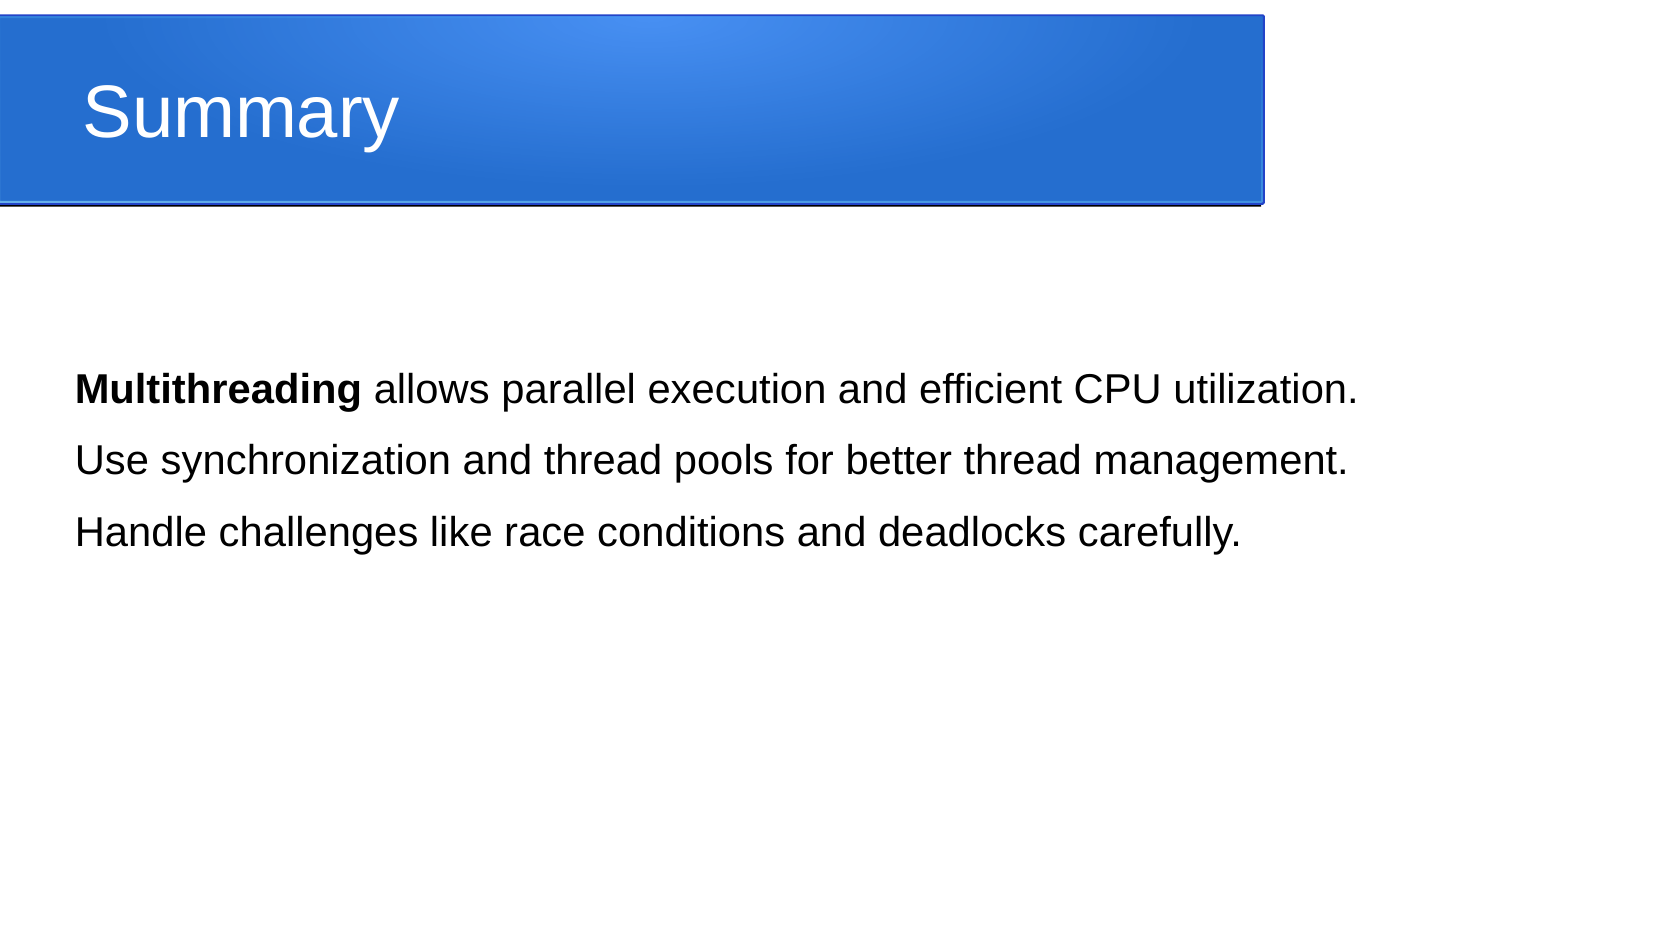

# Summary
Multithreading allows parallel execution and efficient CPU utilization.
Use synchronization and thread pools for better thread management.
Handle challenges like race conditions and deadlocks carefully.